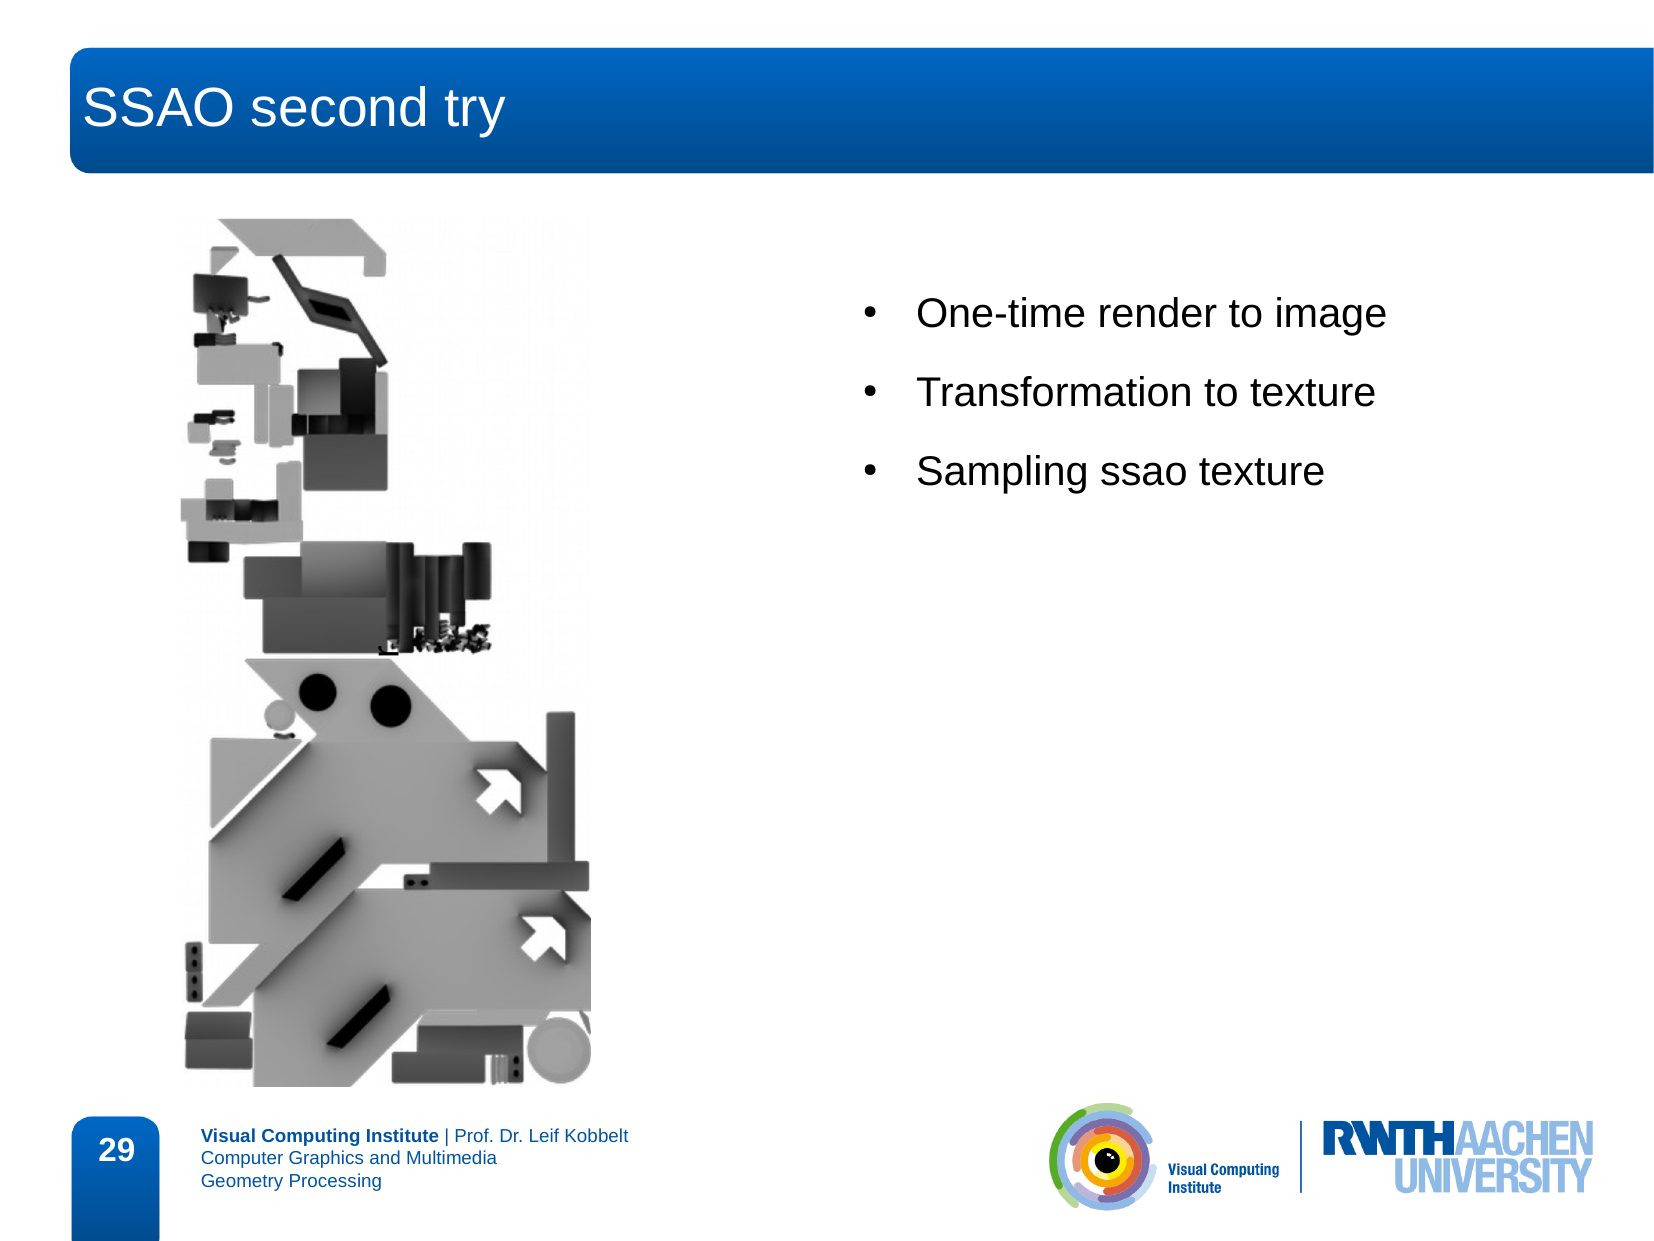

# SSAO second try
One-time render to image
Transformation to texture
Sampling ssao texture
r